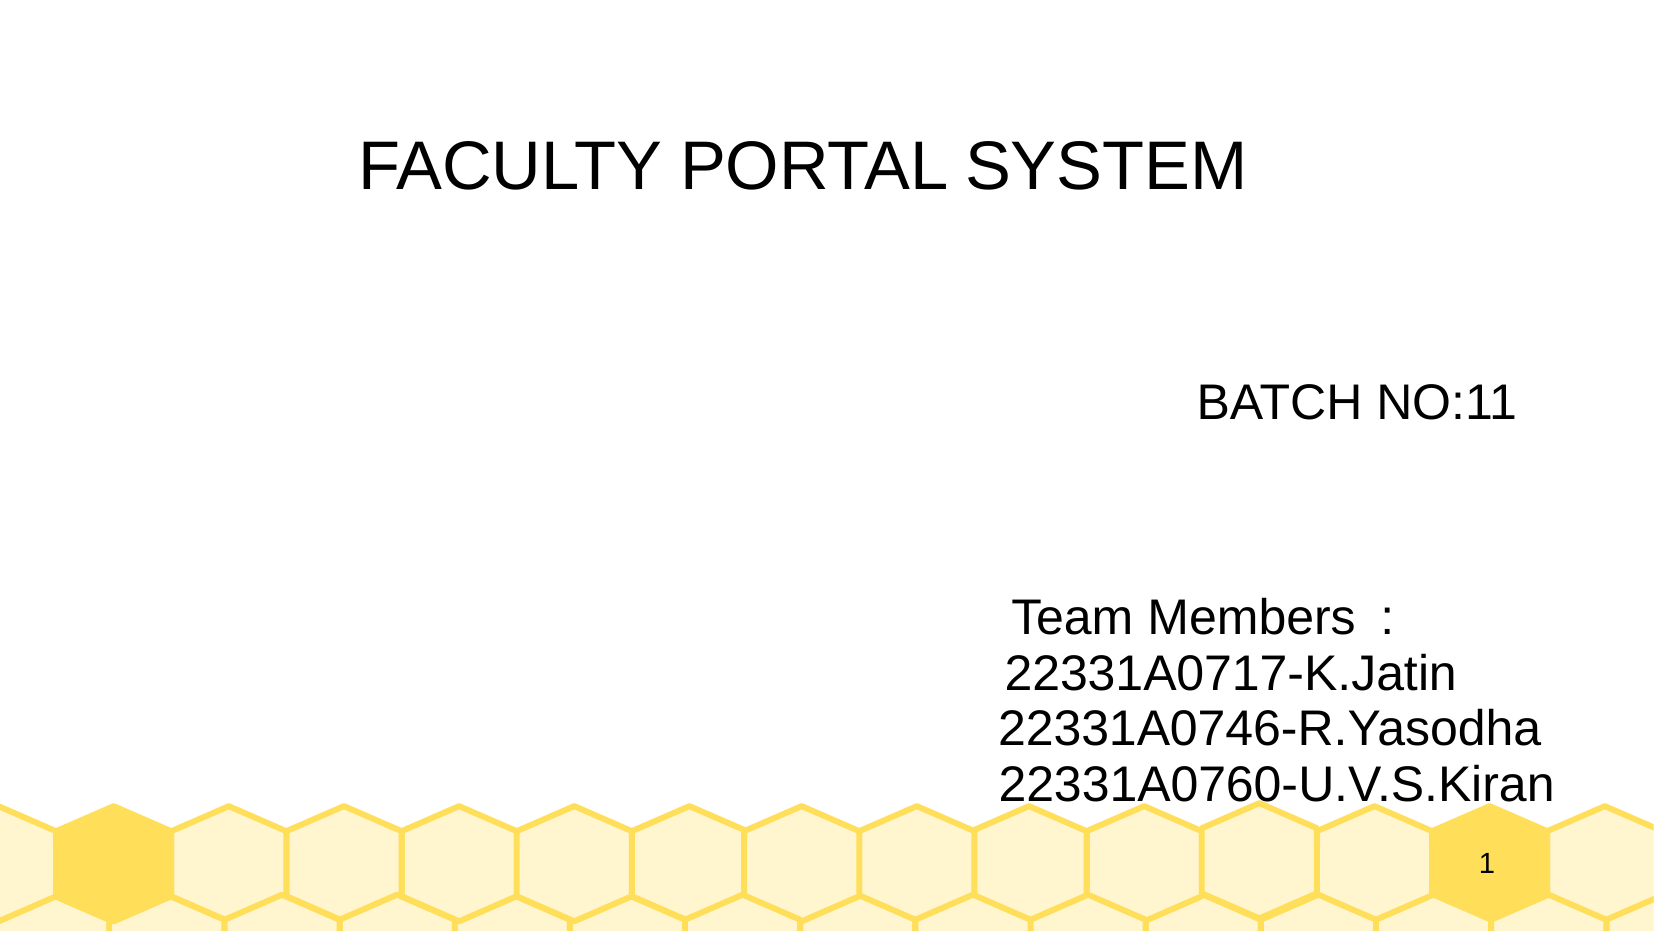

# FACULTY PORTAL SYSTEM BATCH NO:11
											Team Members	:
										 22331A0717-K.Jatin
								 				22331A0746-R.Yasodha
								 				 22331A0760-U.V.S.Kiran